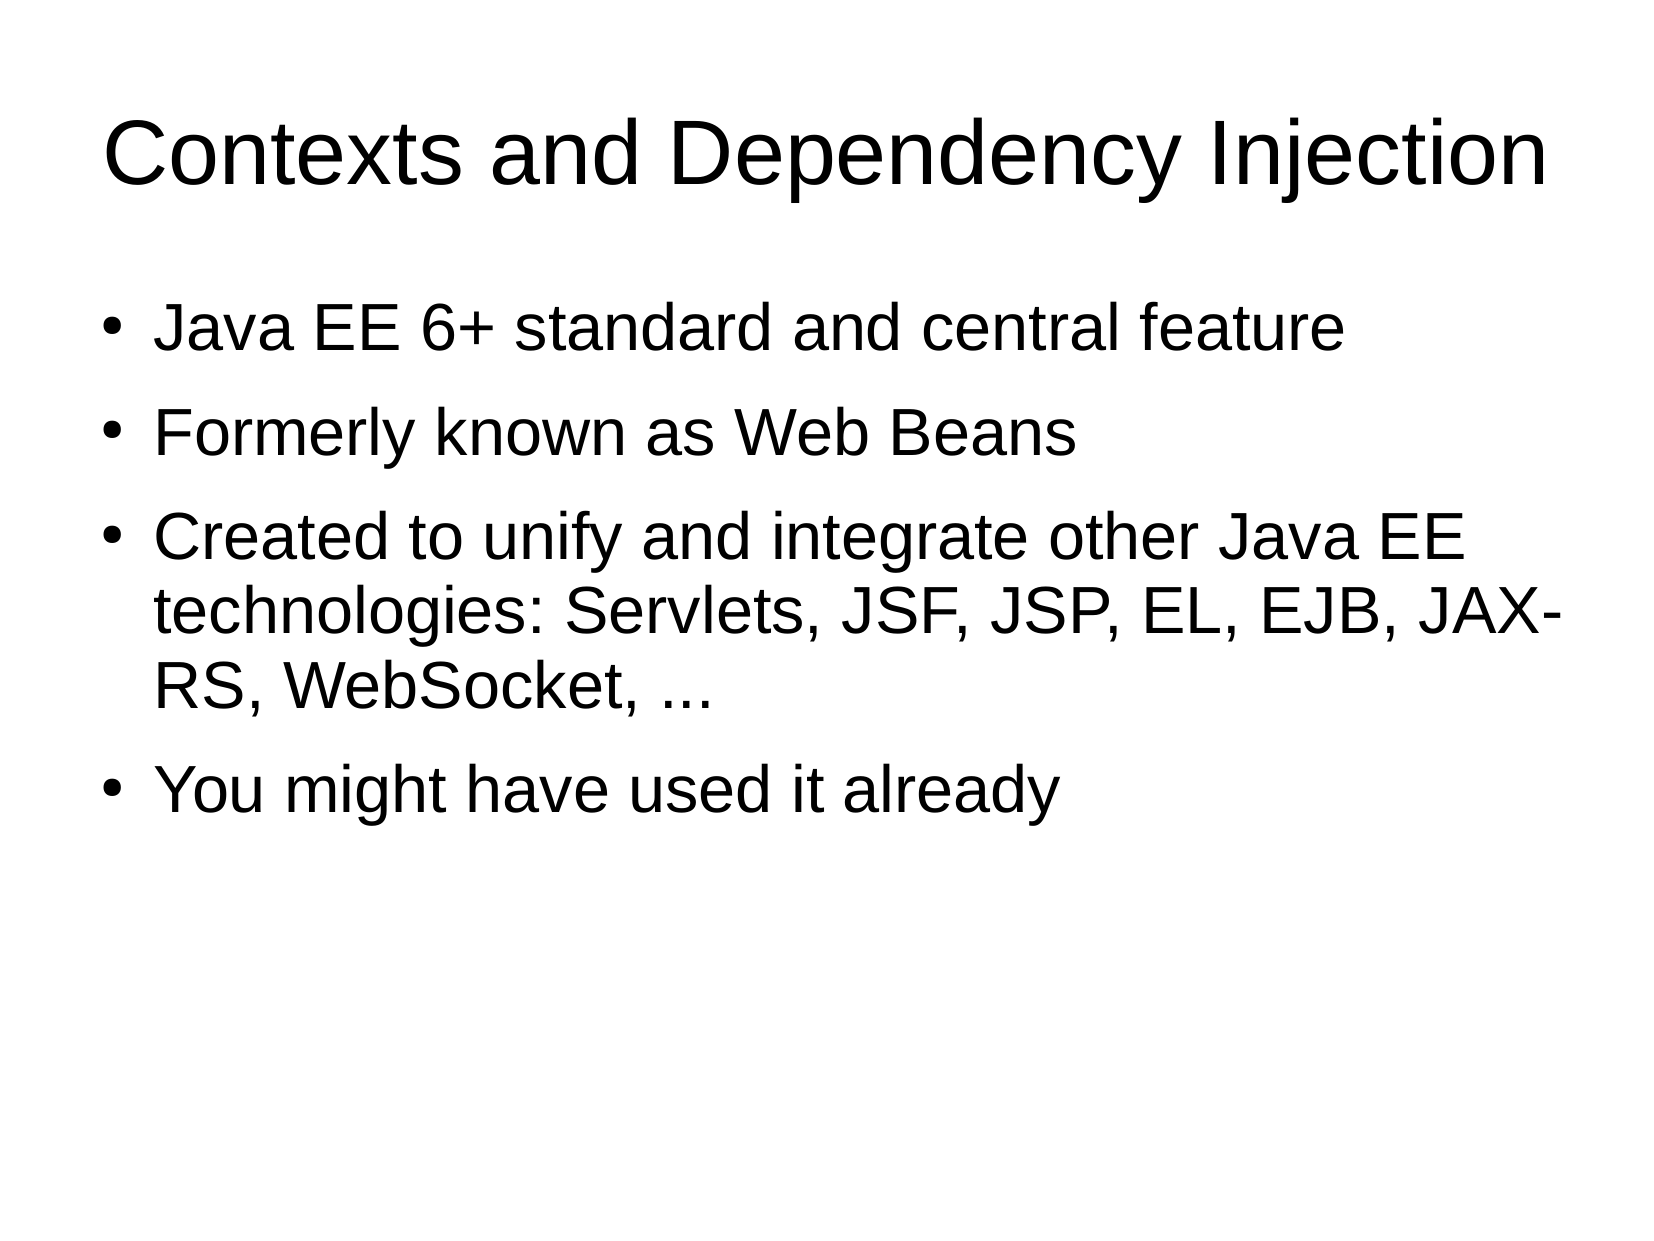

# Contexts and Dependency Injection
Java EE 6+ standard and central feature
Formerly known as Web Beans
Created to unify and integrate other Java EE technologies: Servlets, JSF, JSP, EL, EJB, JAX-RS, WebSocket, ...
You might have used it already